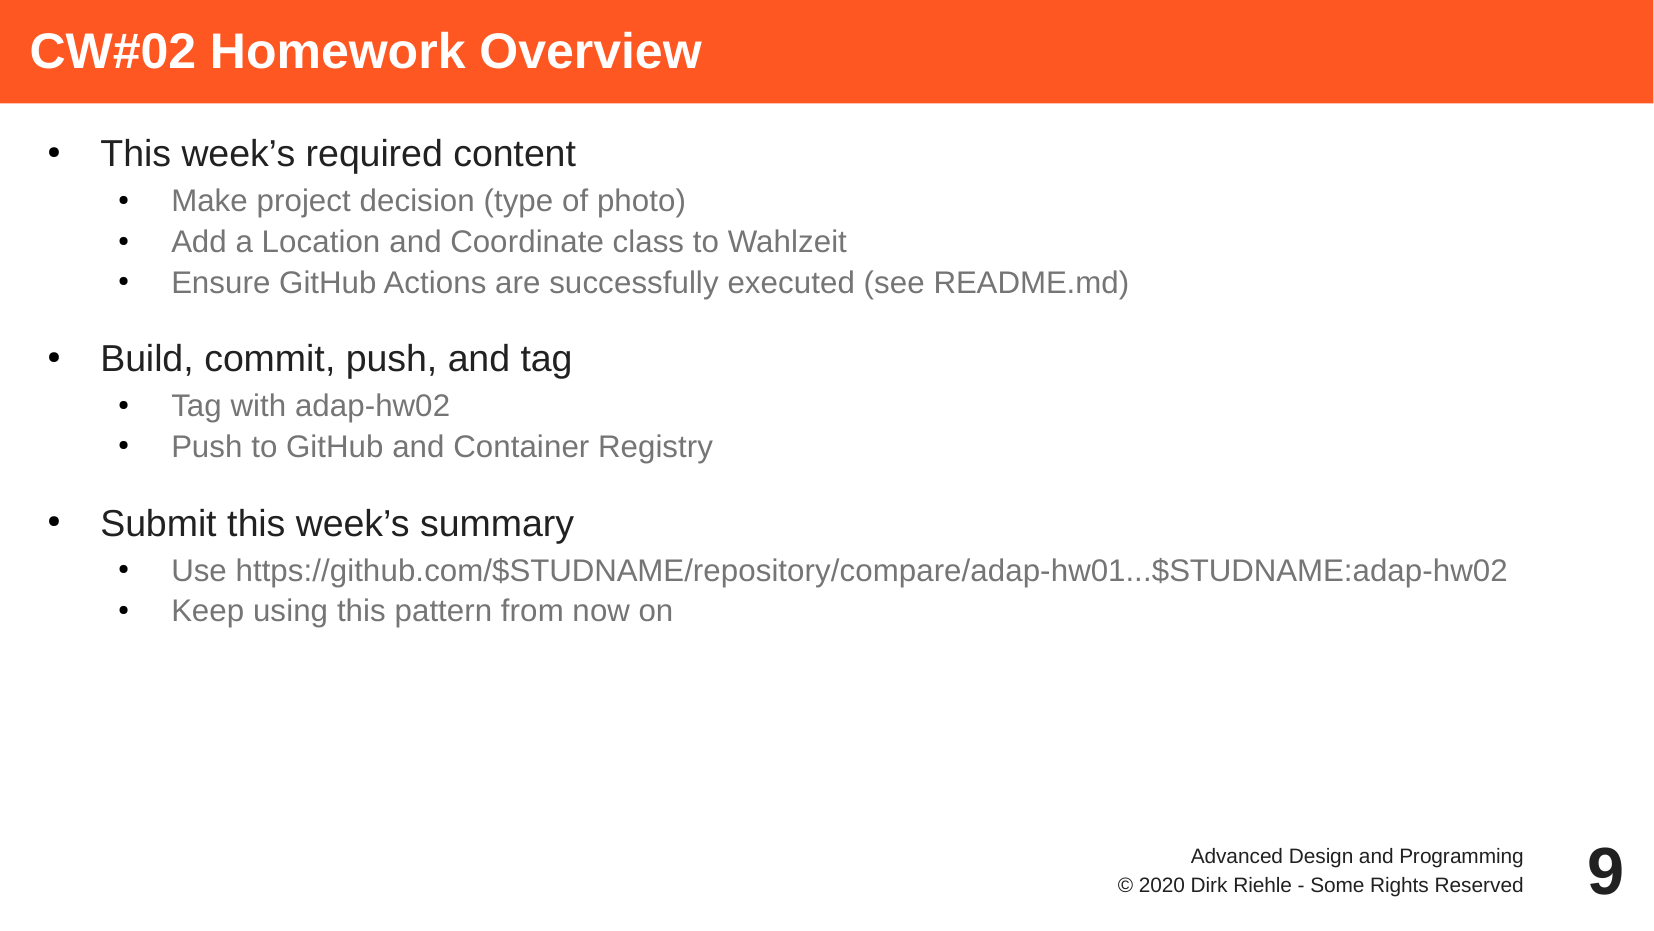

# CW#02 Homework Overview
This week’s required content
Make project decision (type of photo)
Add a Location and Coordinate class to Wahlzeit
Ensure GitHub Actions are successfully executed (see README.md)
Build, commit, push, and tag
Tag with adap-hw02
Push to GitHub and Container Registry
Submit this week’s summary
Use https://github.com/$STUDNAME/repository/compare/adap-hw01...$STUDNAME:adap-hw02
Keep using this pattern from now on
Advanced Design and Programming
9
© 2020 Dirk Riehle - Some Rights Reserved